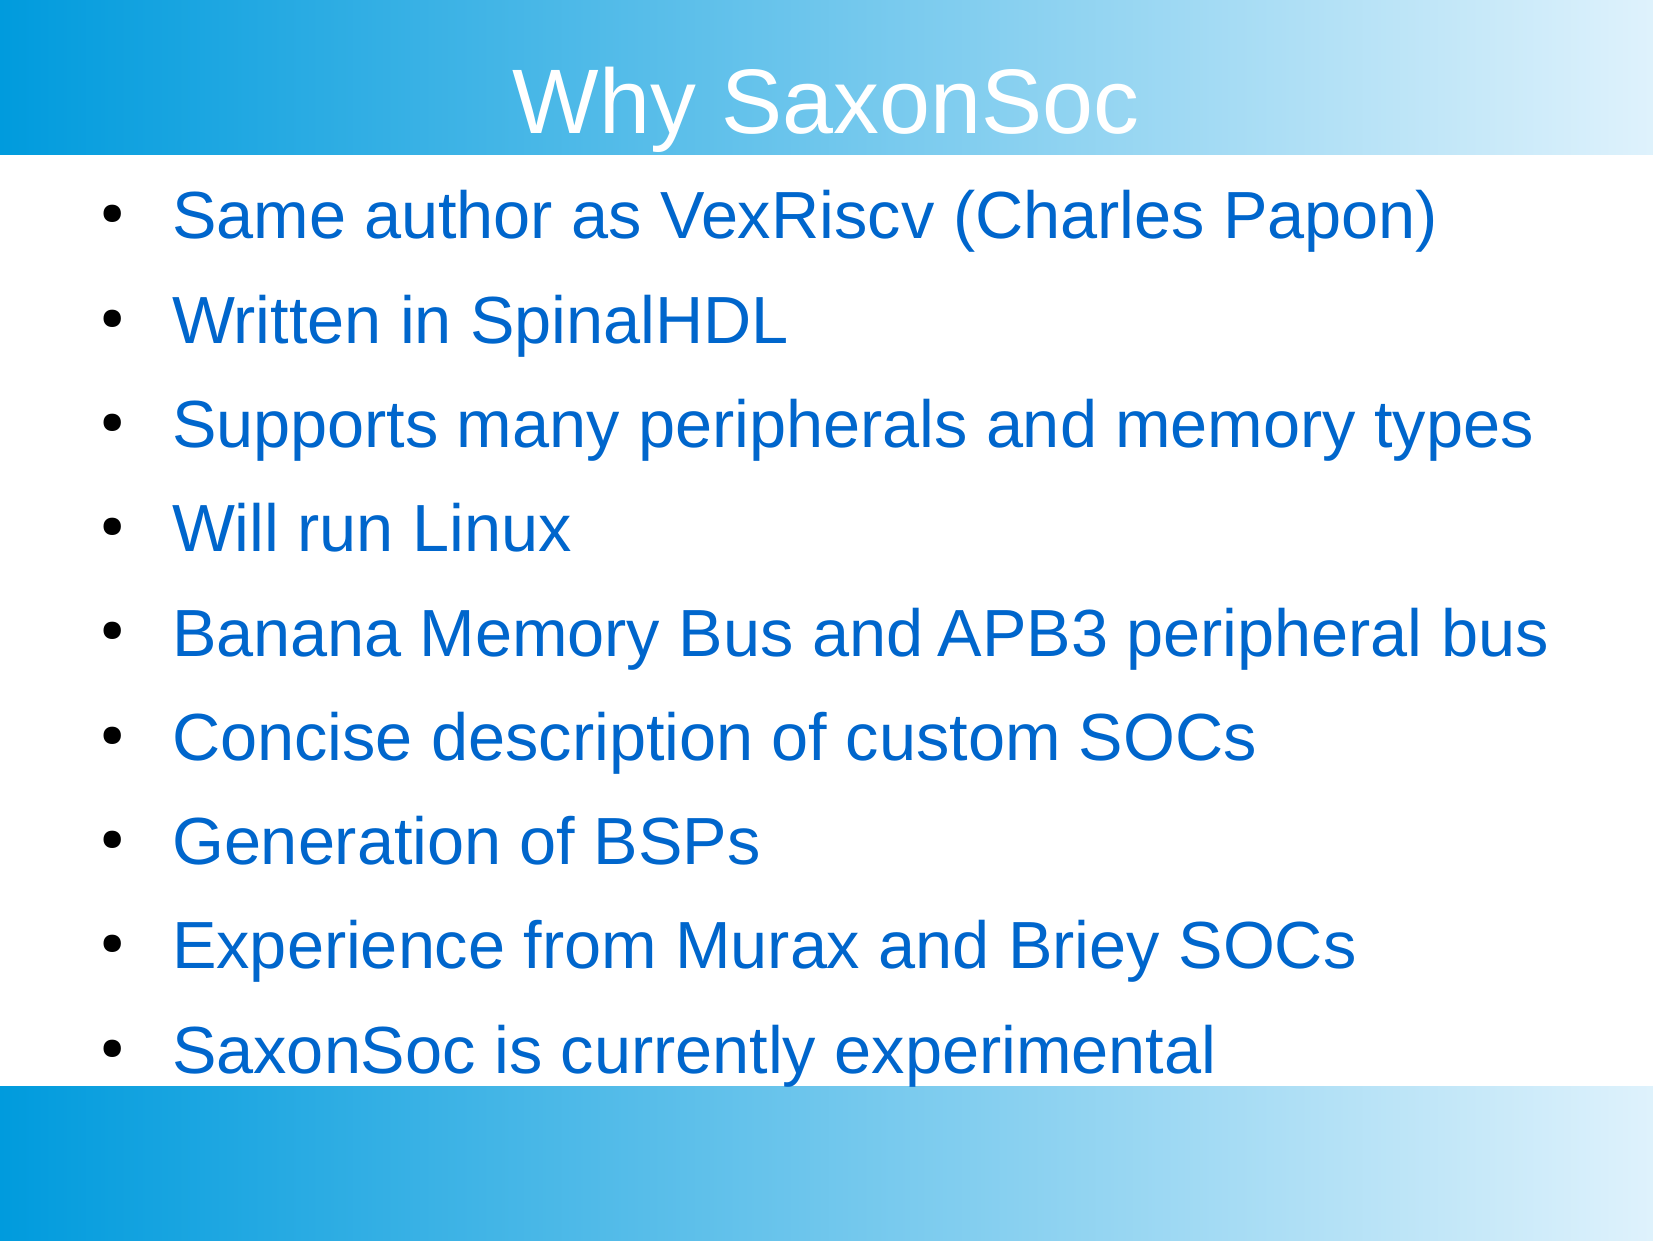

# Why SaxonSoc
 Same author as VexRiscv (Charles Papon)
 Written in SpinalHDL
 Supports many peripherals and memory types
 Will run Linux
 Banana Memory Bus and APB3 peripheral bus
 Concise description of custom SOCs
 Generation of BSPs
 Experience from Murax and Briey SOCs
 SaxonSoc is currently experimental